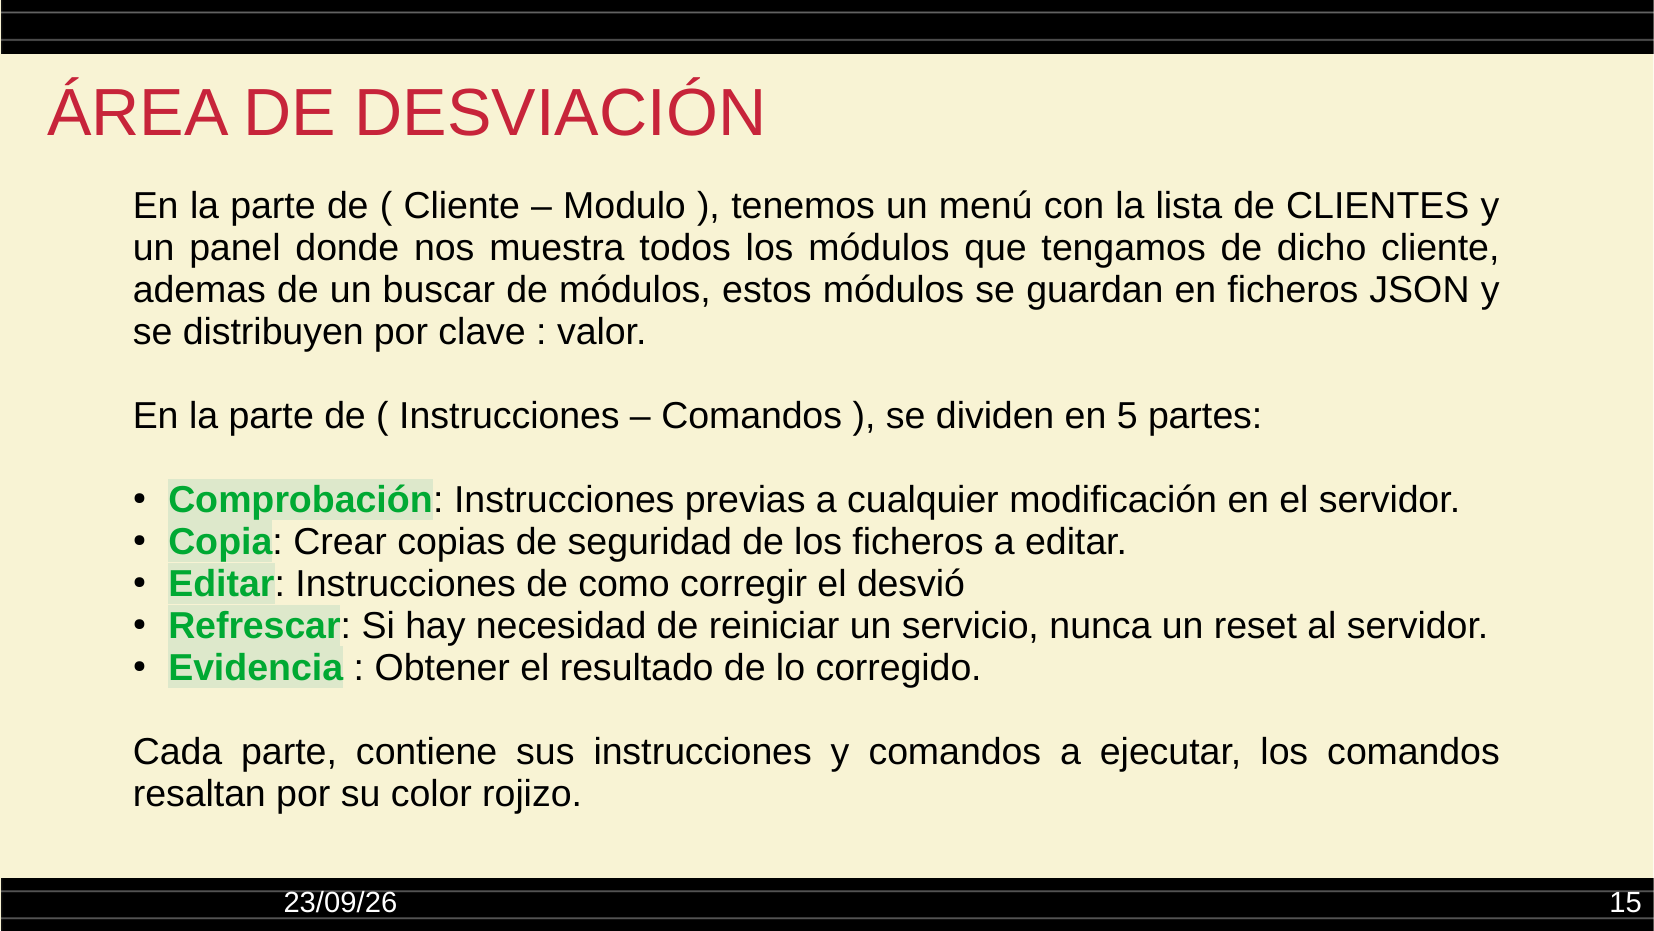

# ÁREA DE DESVIACIÓN
En la parte de ( Cliente – Modulo ), tenemos un menú con la lista de CLIENTES y un panel donde nos muestra todos los módulos que tengamos de dicho cliente, ademas de un buscar de módulos, estos módulos se guardan en ficheros JSON y se distribuyen por clave : valor.
En la parte de ( Instrucciones – Comandos ), se dividen en 5 partes:
Comprobación: Instrucciones previas a cualquier modificación en el servidor.
Copia: Crear copias de seguridad de los ficheros a editar.
Editar: Instrucciones de como corregir el desvió
Refrescar: Si hay necesidad de reiniciar un servicio, nunca un reset al servidor.
Evidencia : Obtener el resultado de lo corregido.
Cada parte, contiene sus instrucciones y comandos a ejecutar, los comandos resaltan por su color rojizo.